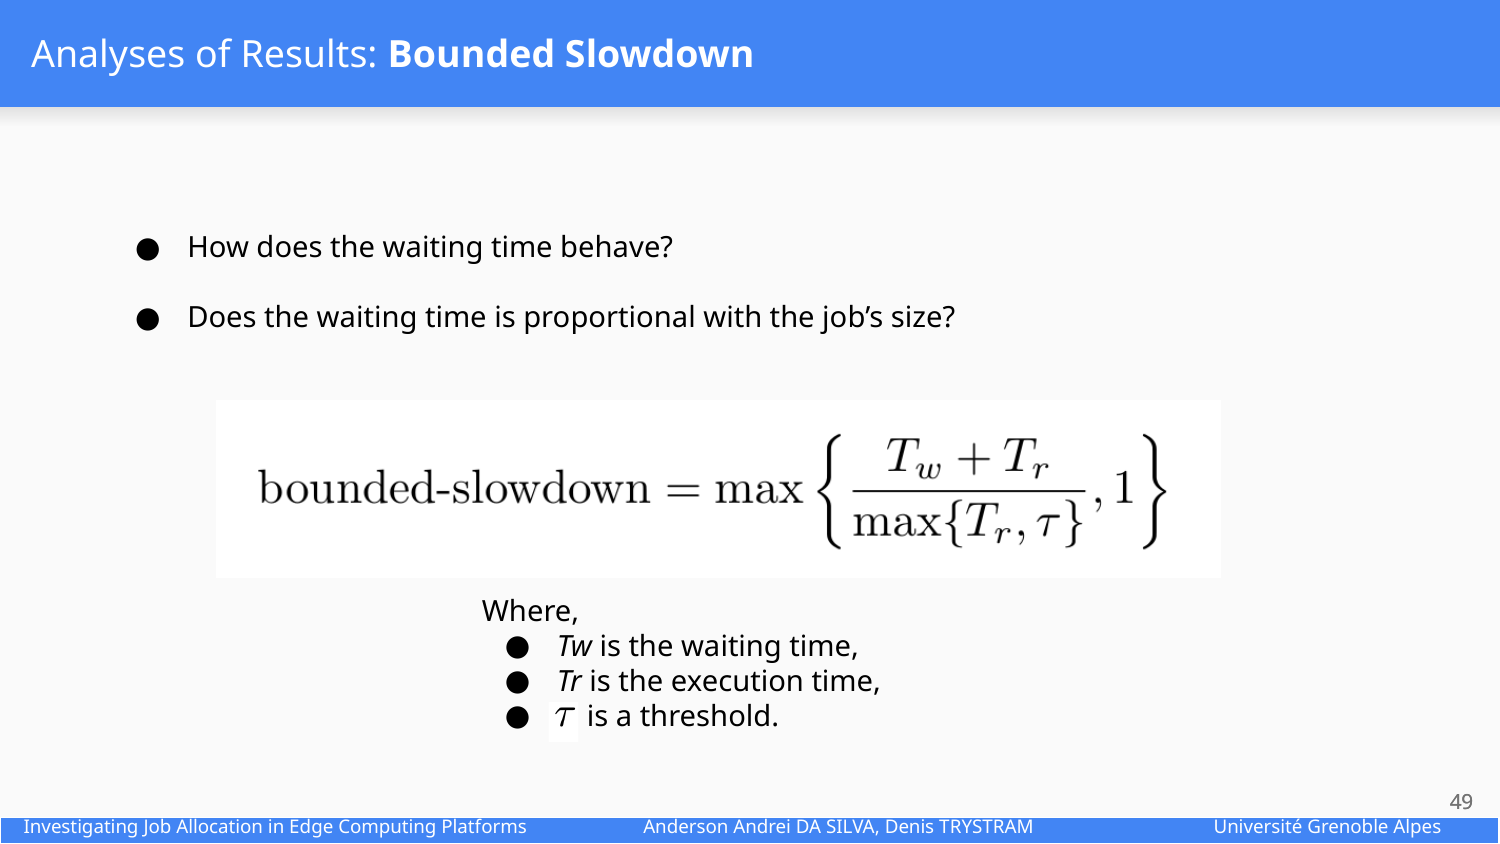

# Analyses of Results: Bounded Slowdown
How does the waiting time behave?
Does the waiting time is proportional with the job’s size?
Where,
Tw is the waiting time,
Tr is the execution time,
 is a threshold.
Investigating Job Allocation in Edge Computing Platforms
Anderson Andrei DA SILVA, Denis TRYSTRAM
Université Grenoble Alpes